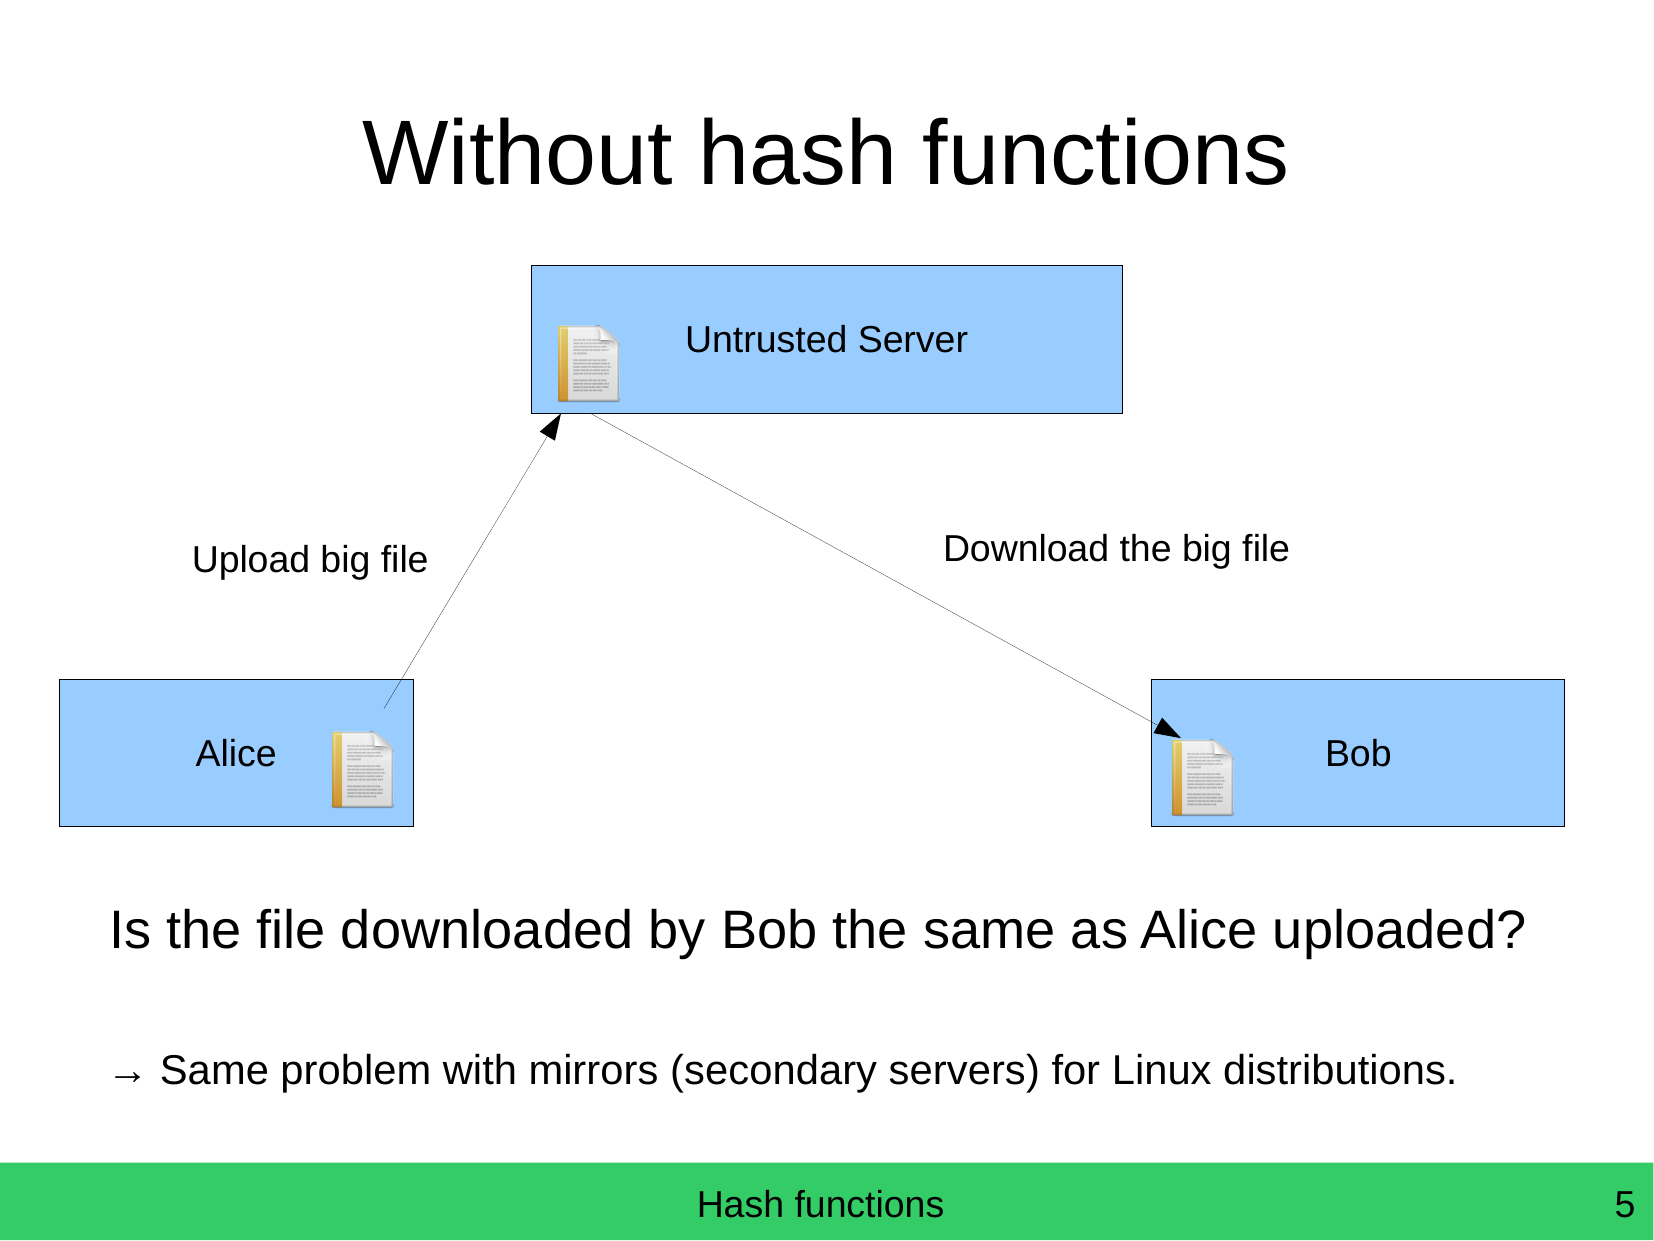

# Without hash functions
Untrusted Server
Download the big file
Upload big file
Alice
Bob
Is the file downloaded by Bob the same as Alice uploaded?
→ Same problem with mirrors (secondary servers) for Linux distributions.